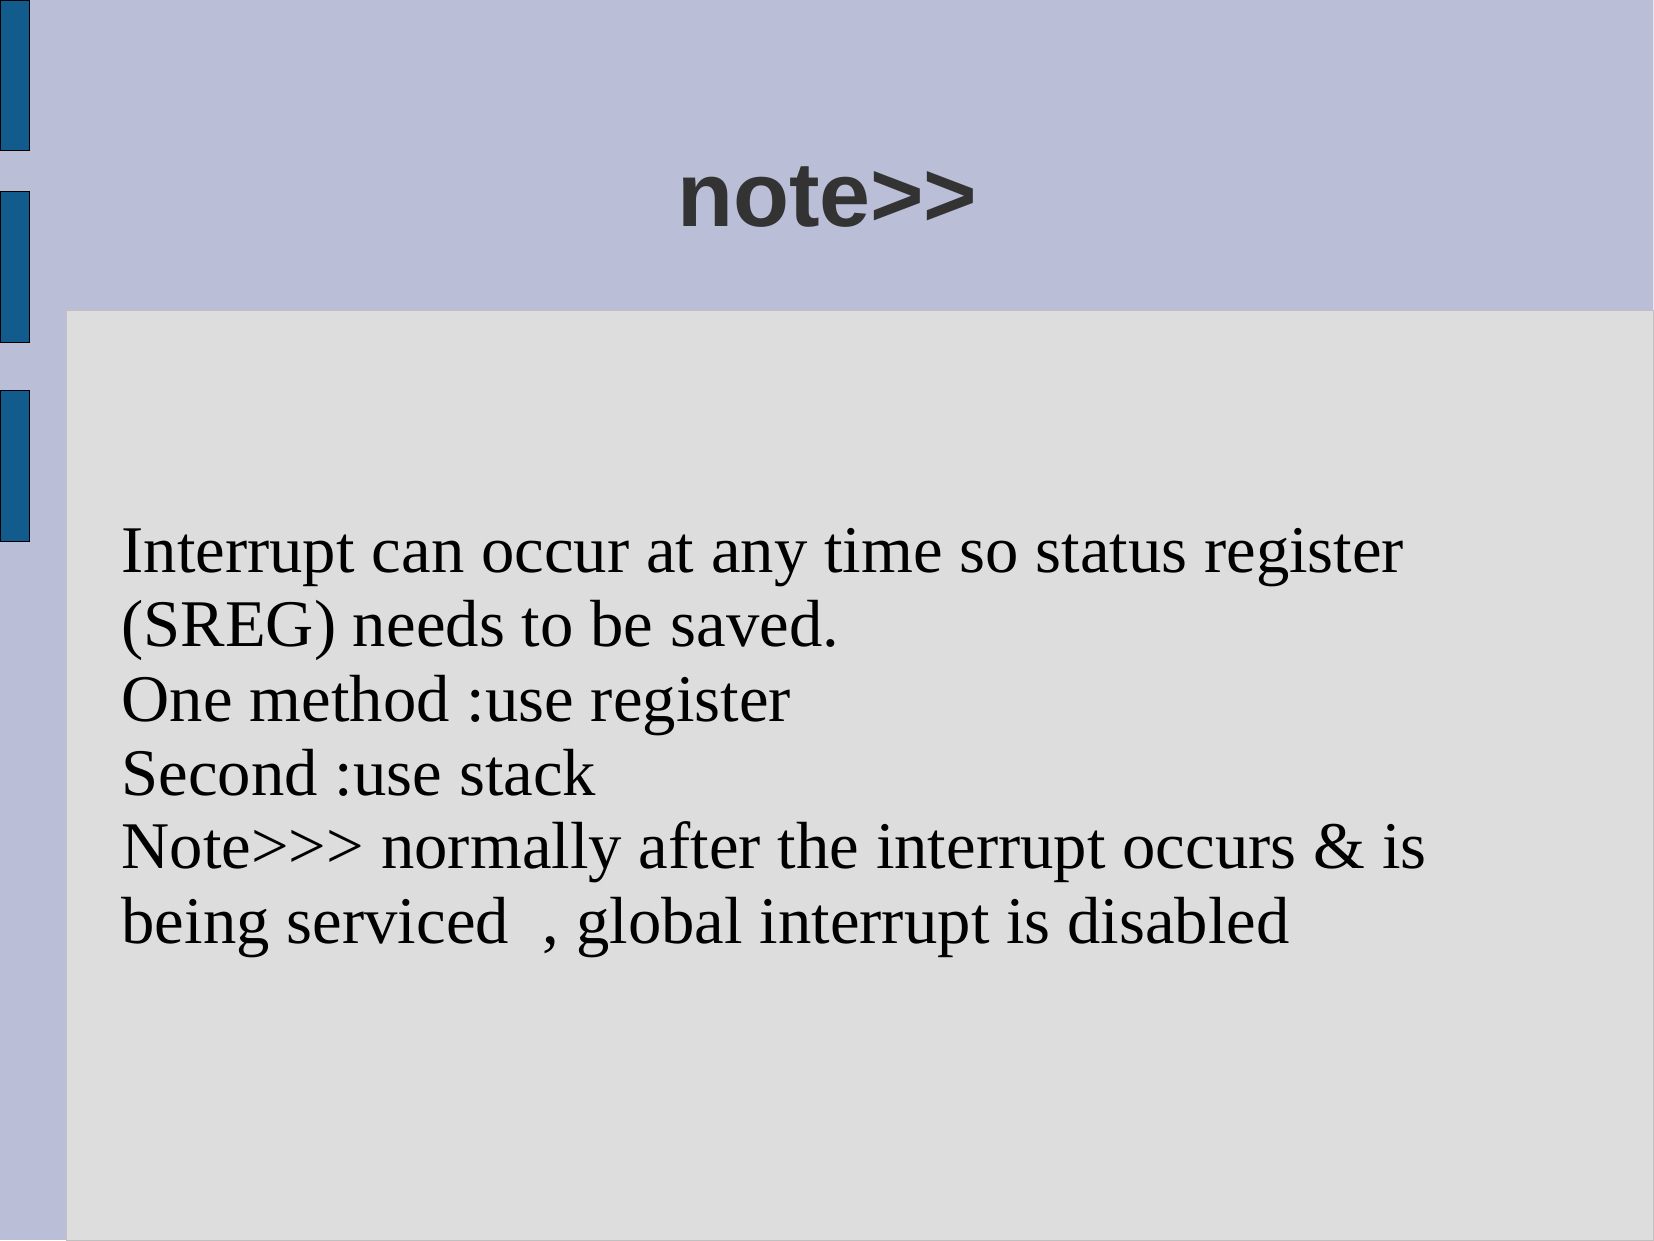

# note>>
Interrupt can occur at any time so status register	(SREG) needs to be saved.
One method :use register
Second :use stack
Note>>> normally after the interrupt occurs & is being serviced , global interrupt is disabled